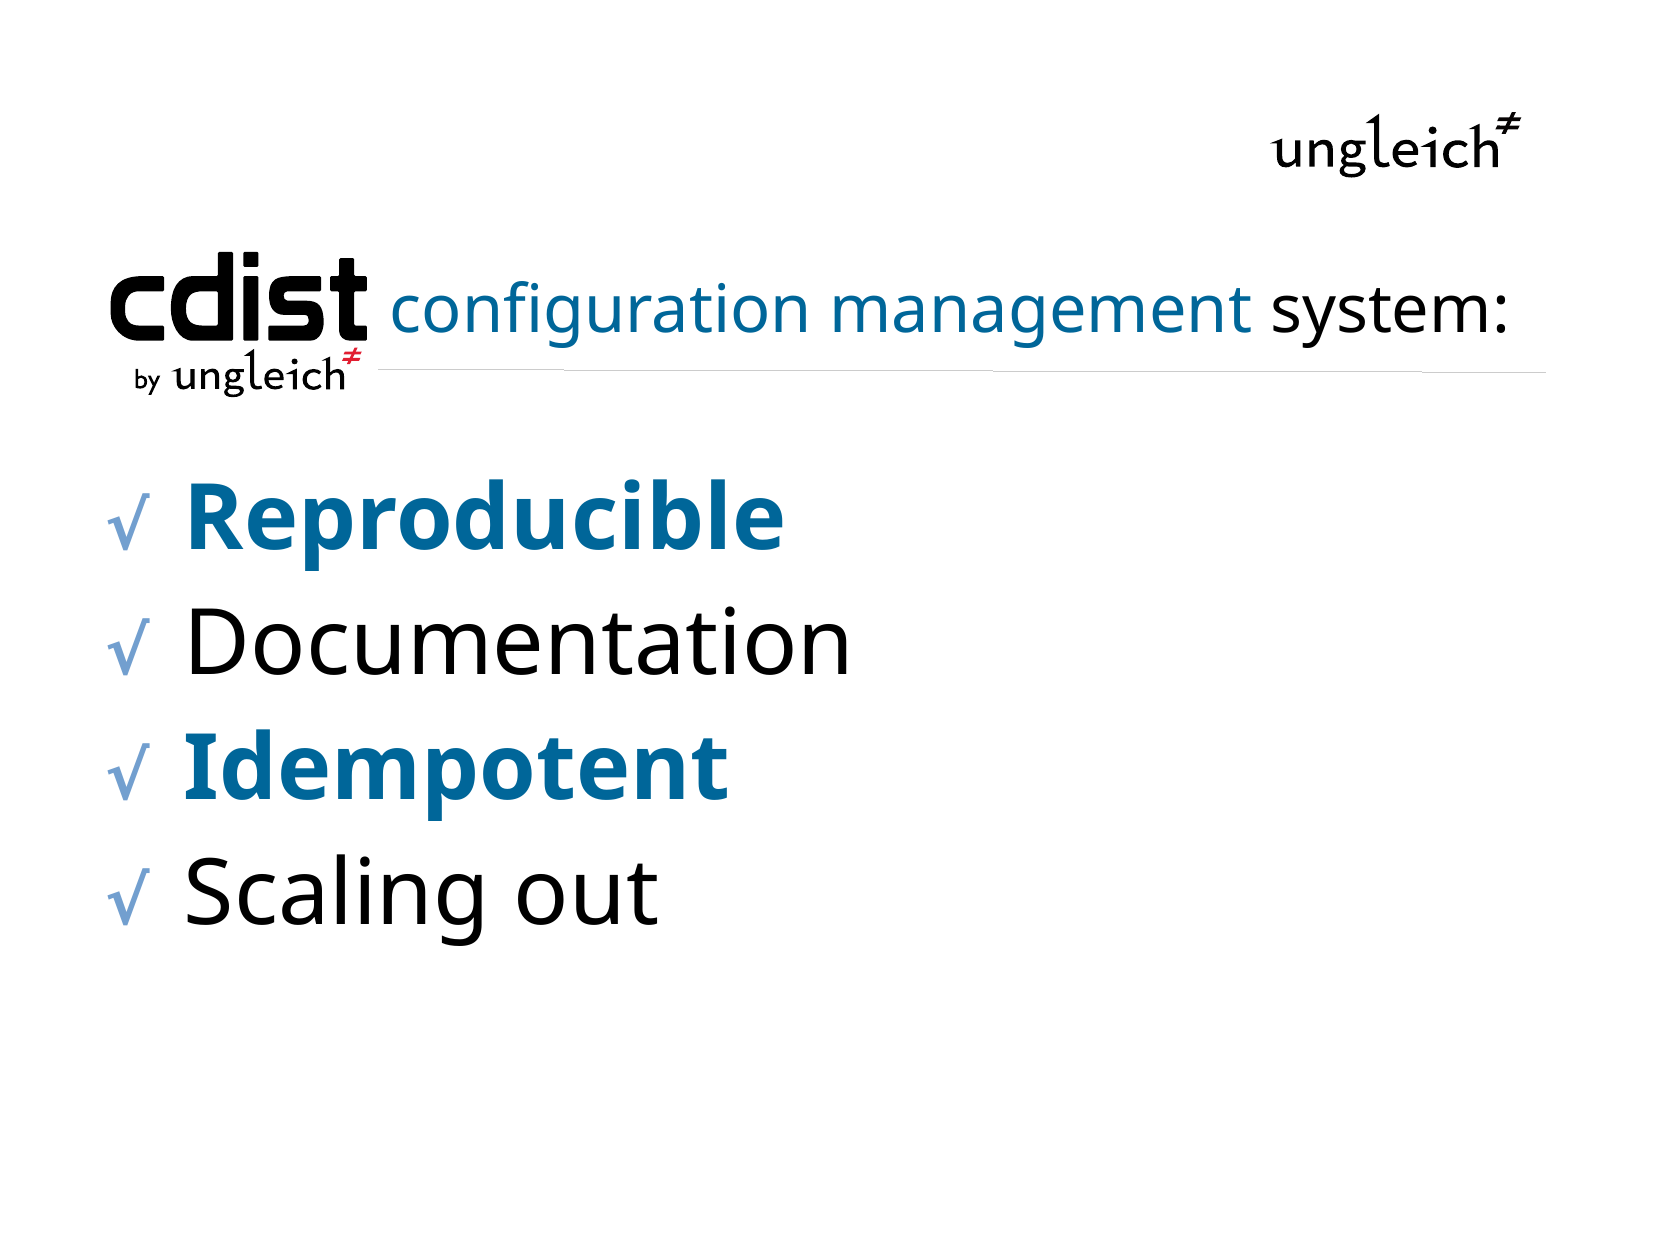

# configuration management system:
√ Reproducible
√ Documentation
√ Idempotent
√ Scaling out